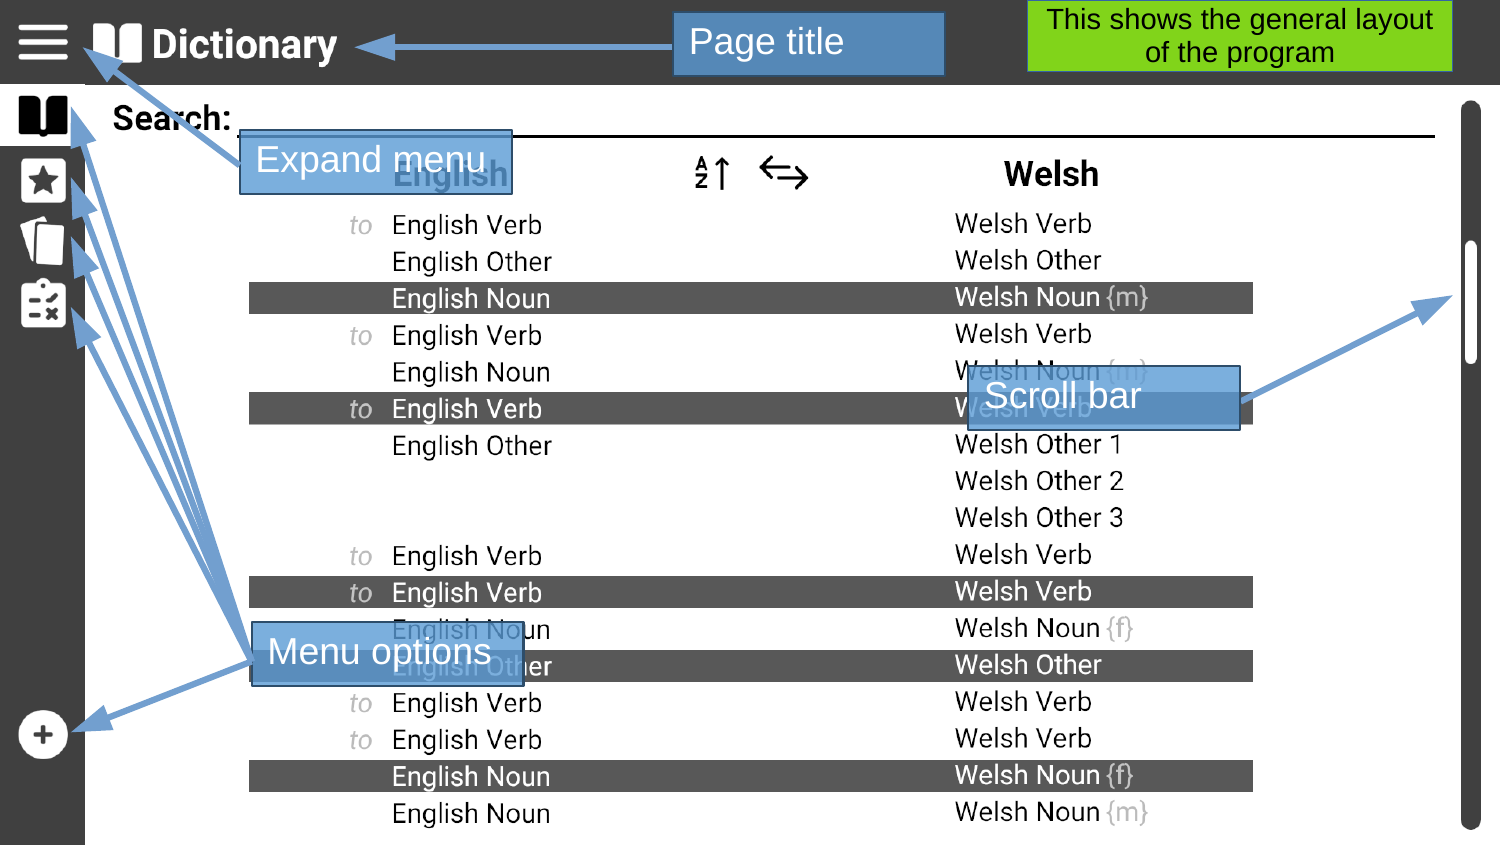

This shows the general layout of the program
Page title
Expand menu
Scroll bar
Menu options